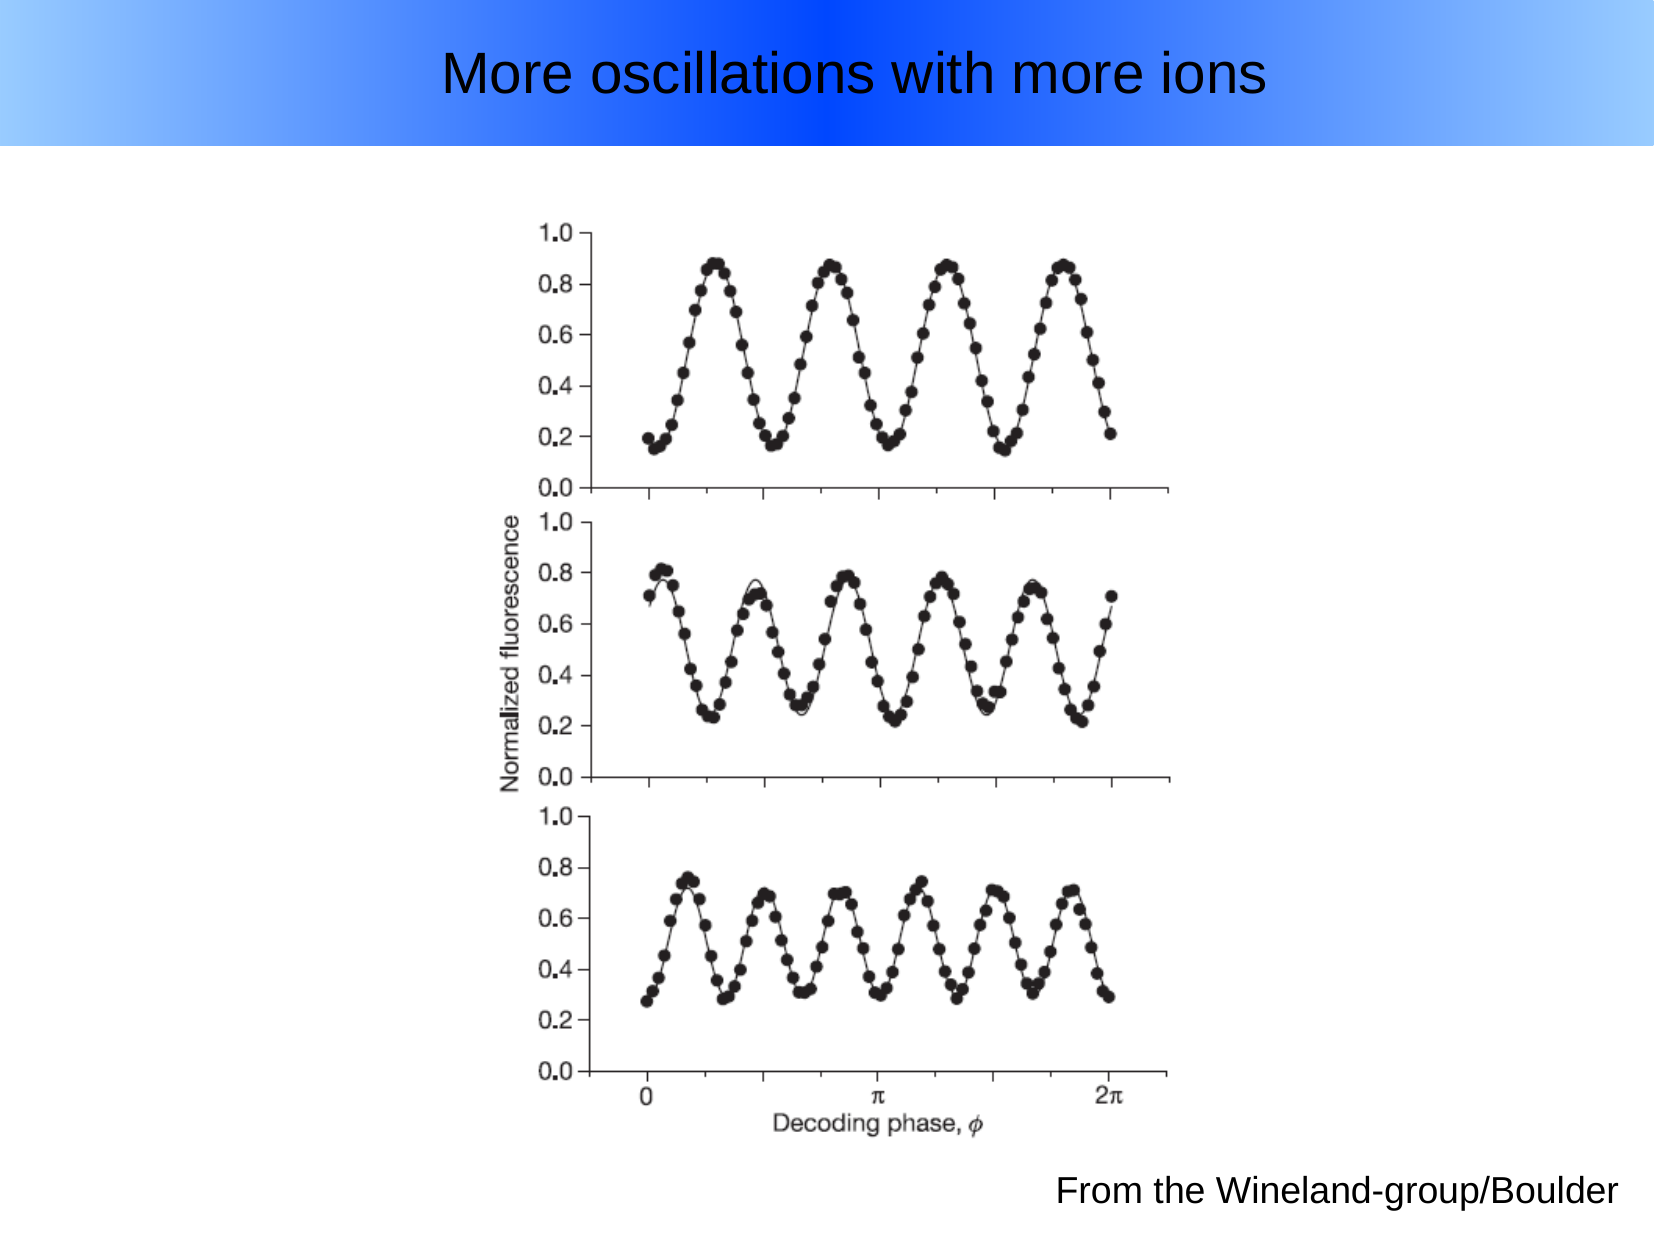

More oscillations with more ions
From the Wineland-group/Boulder